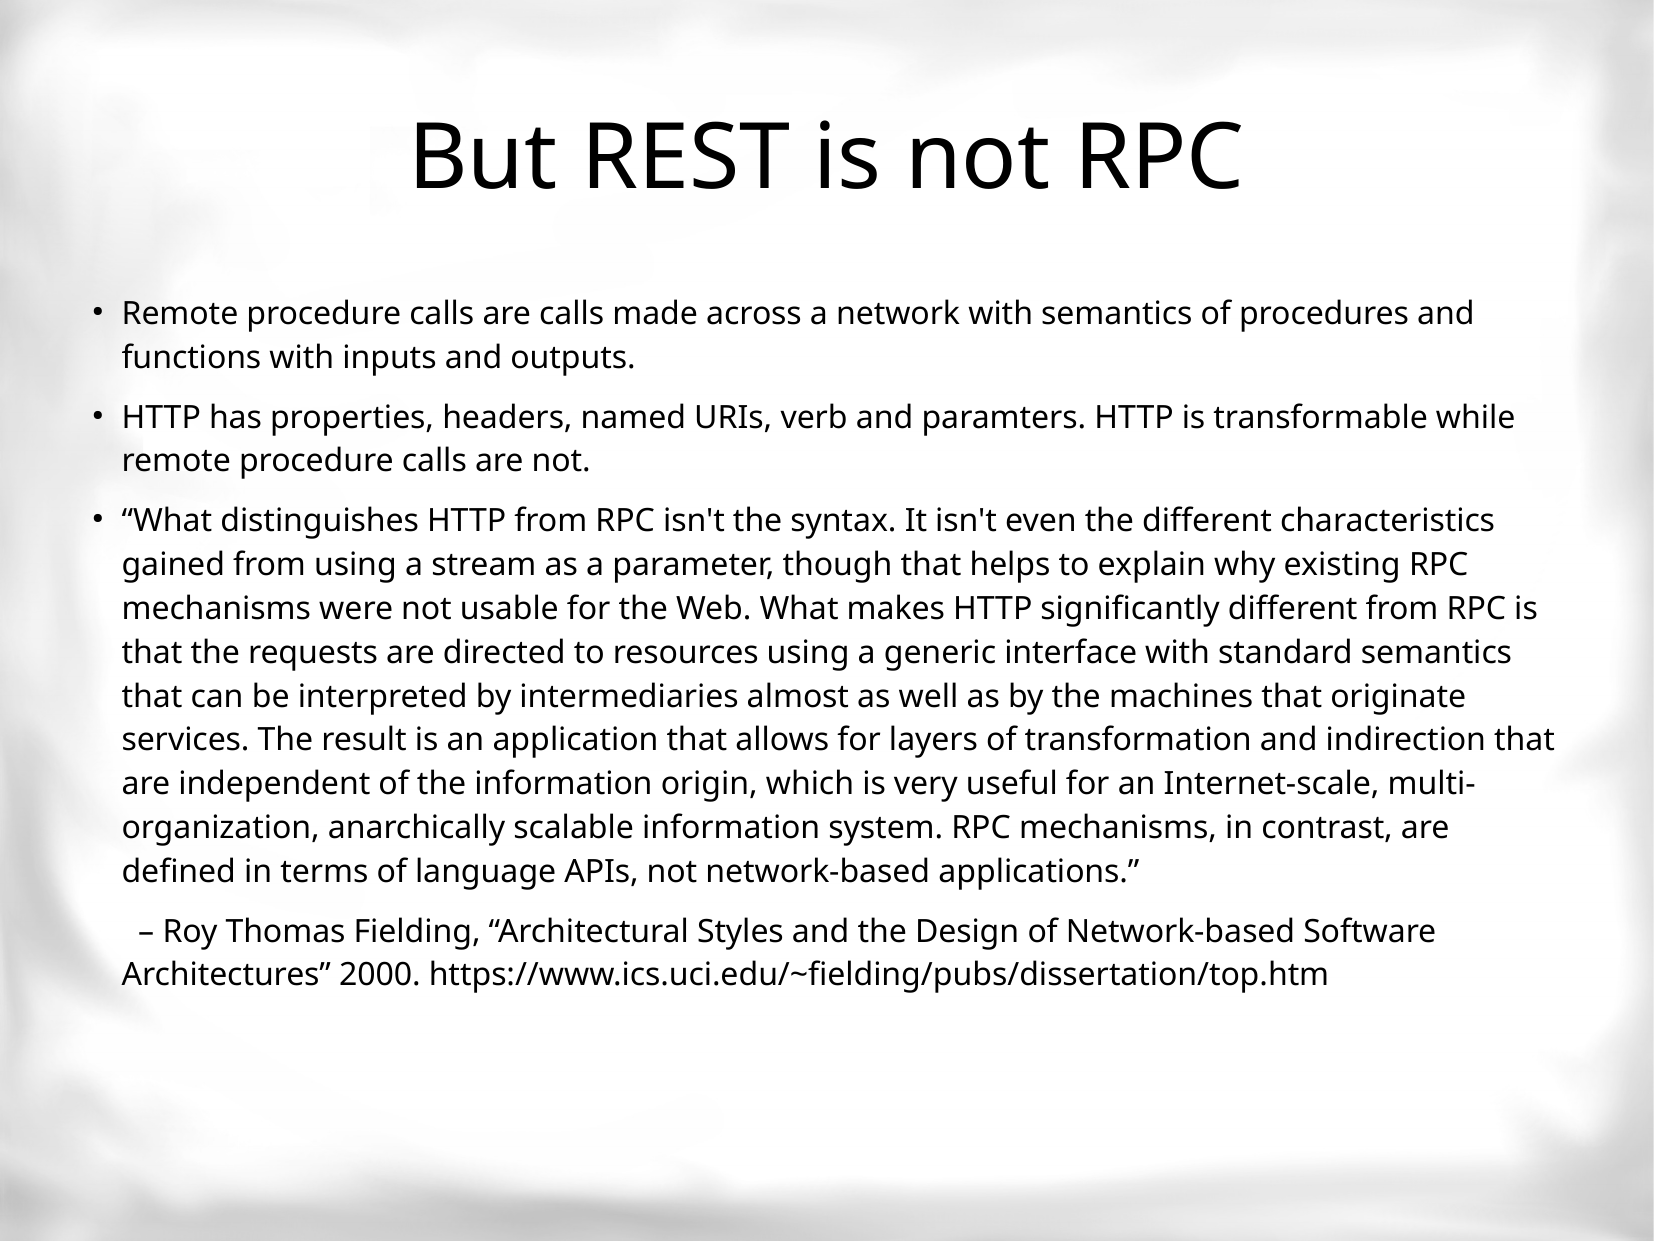

# But REST is not RPC
Remote procedure calls are calls made across a network with semantics of procedures and functions with inputs and outputs.
HTTP has properties, headers, named URIs, verb and paramters. HTTP is transformable while remote procedure calls are not.
“What distinguishes HTTP from RPC isn't the syntax. It isn't even the different characteristics gained from using a stream as a parameter, though that helps to explain why existing RPC mechanisms were not usable for the Web. What makes HTTP significantly different from RPC is that the requests are directed to resources using a generic interface with standard semantics that can be interpreted by intermediaries almost as well as by the machines that originate services. The result is an application that allows for layers of transformation and indirection that are independent of the information origin, which is very useful for an Internet-scale, multi-organization, anarchically scalable information system. RPC mechanisms, in contrast, are defined in terms of language APIs, not network-based applications.”
 – Roy Thomas Fielding, “Architectural Styles and the Design of Network-based Software Architectures” 2000. https://www.ics.uci.edu/~fielding/pubs/dissertation/top.htm